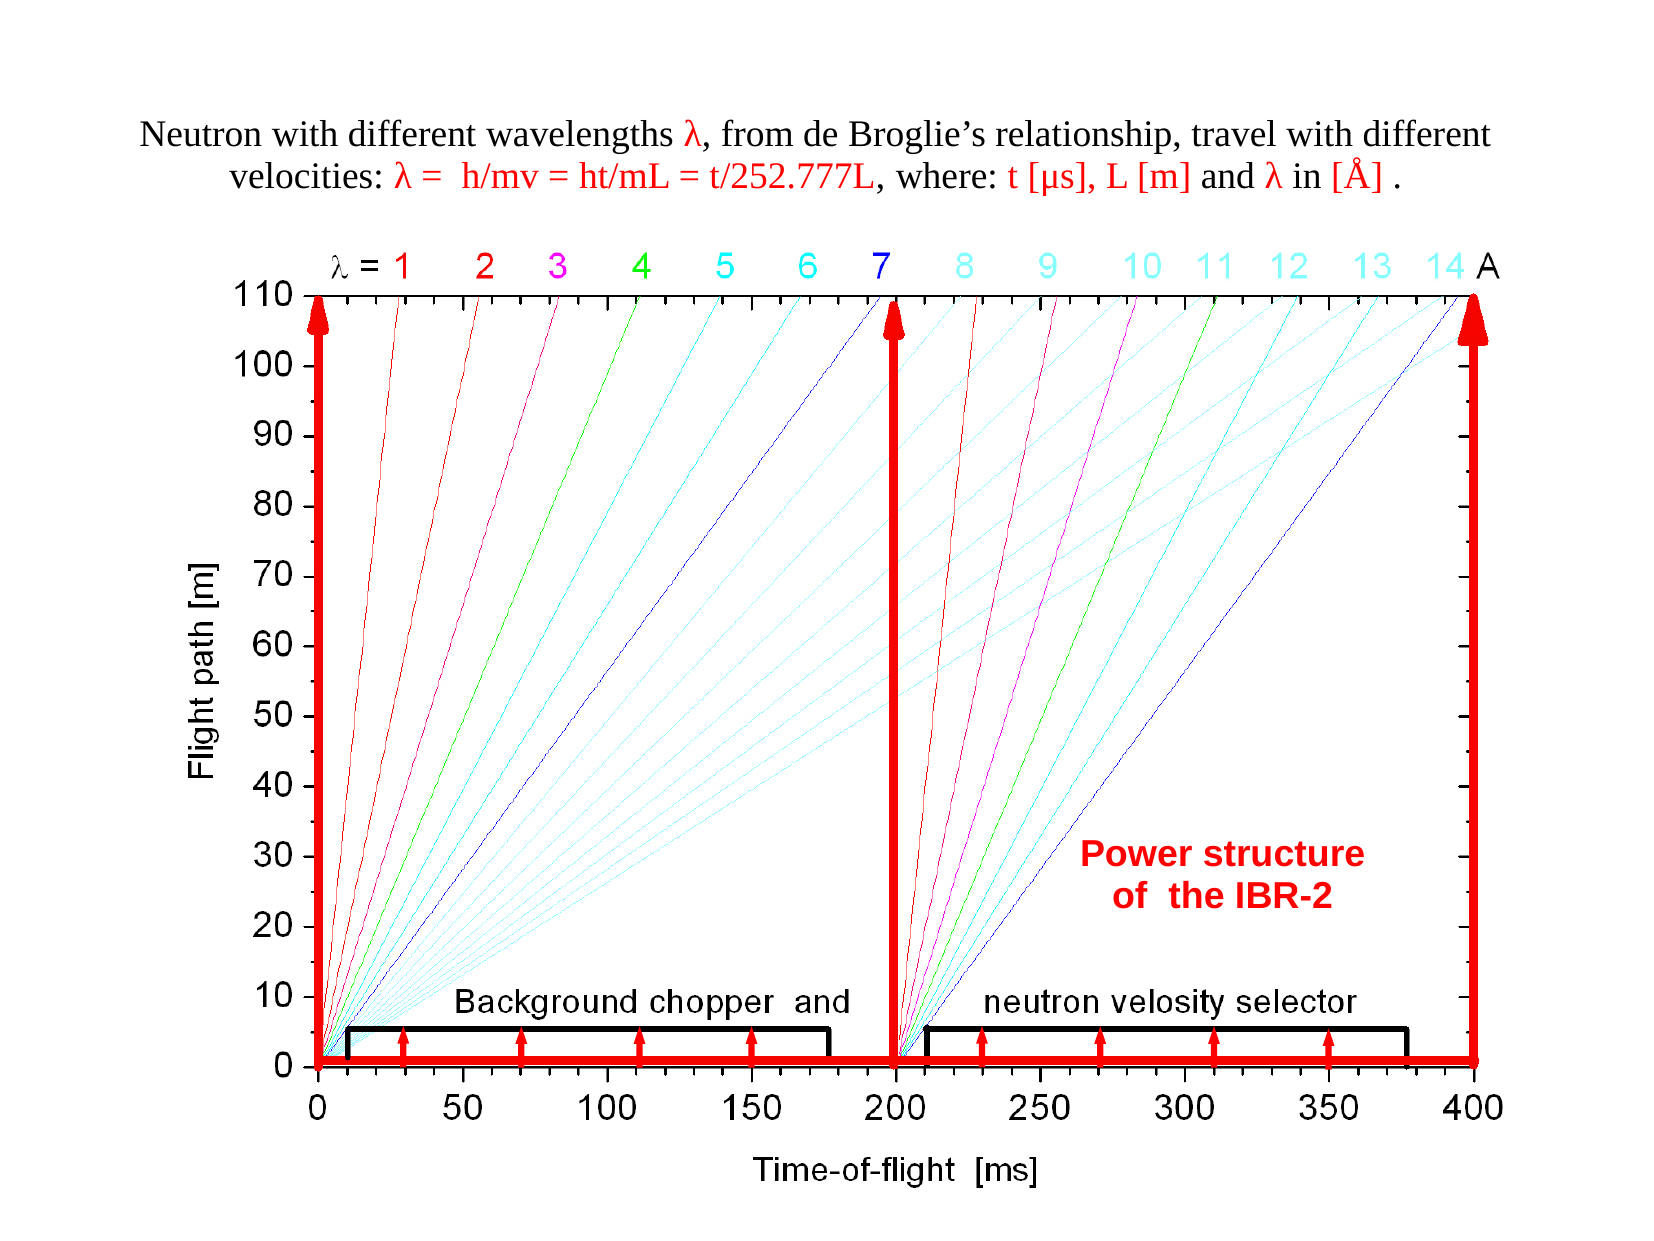

Neutron with different wavelengths λ, from de Broglie’s relationship, travel with different
velocities: λ = h/mv = ht/mL = t/252.777L, where: t [μs], L [m] and λ in [Å] .
Power structure
of the IBR-2